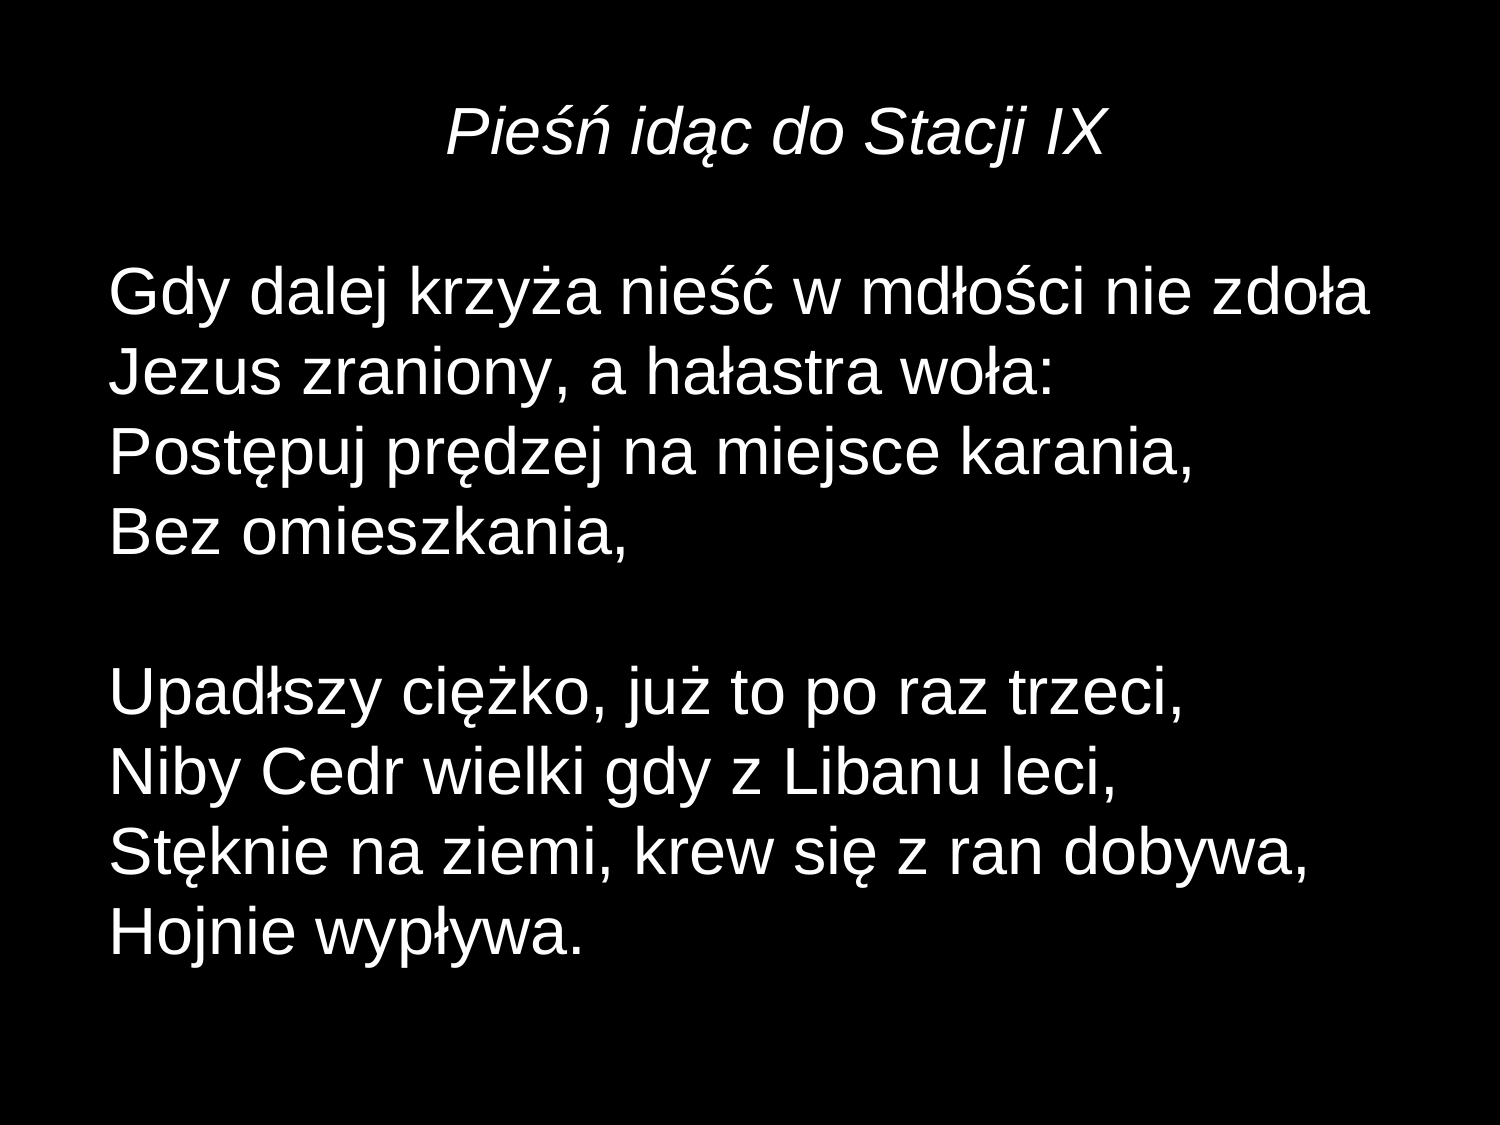

Pieśń idąc do Stacji IX
Gdy dalej krzyża nieść w mdłości nie zdoła
Jezus zraniony, a hałastra woła:
Postępuj prędzej na miejsce karania,
Bez omieszkania,
Upadłszy ciężko, już to po raz trzeci,
Niby Cedr wielki gdy z Libanu leci,
Stęknie na ziemi, krew się z ran dobywa,
Hojnie wypływa.